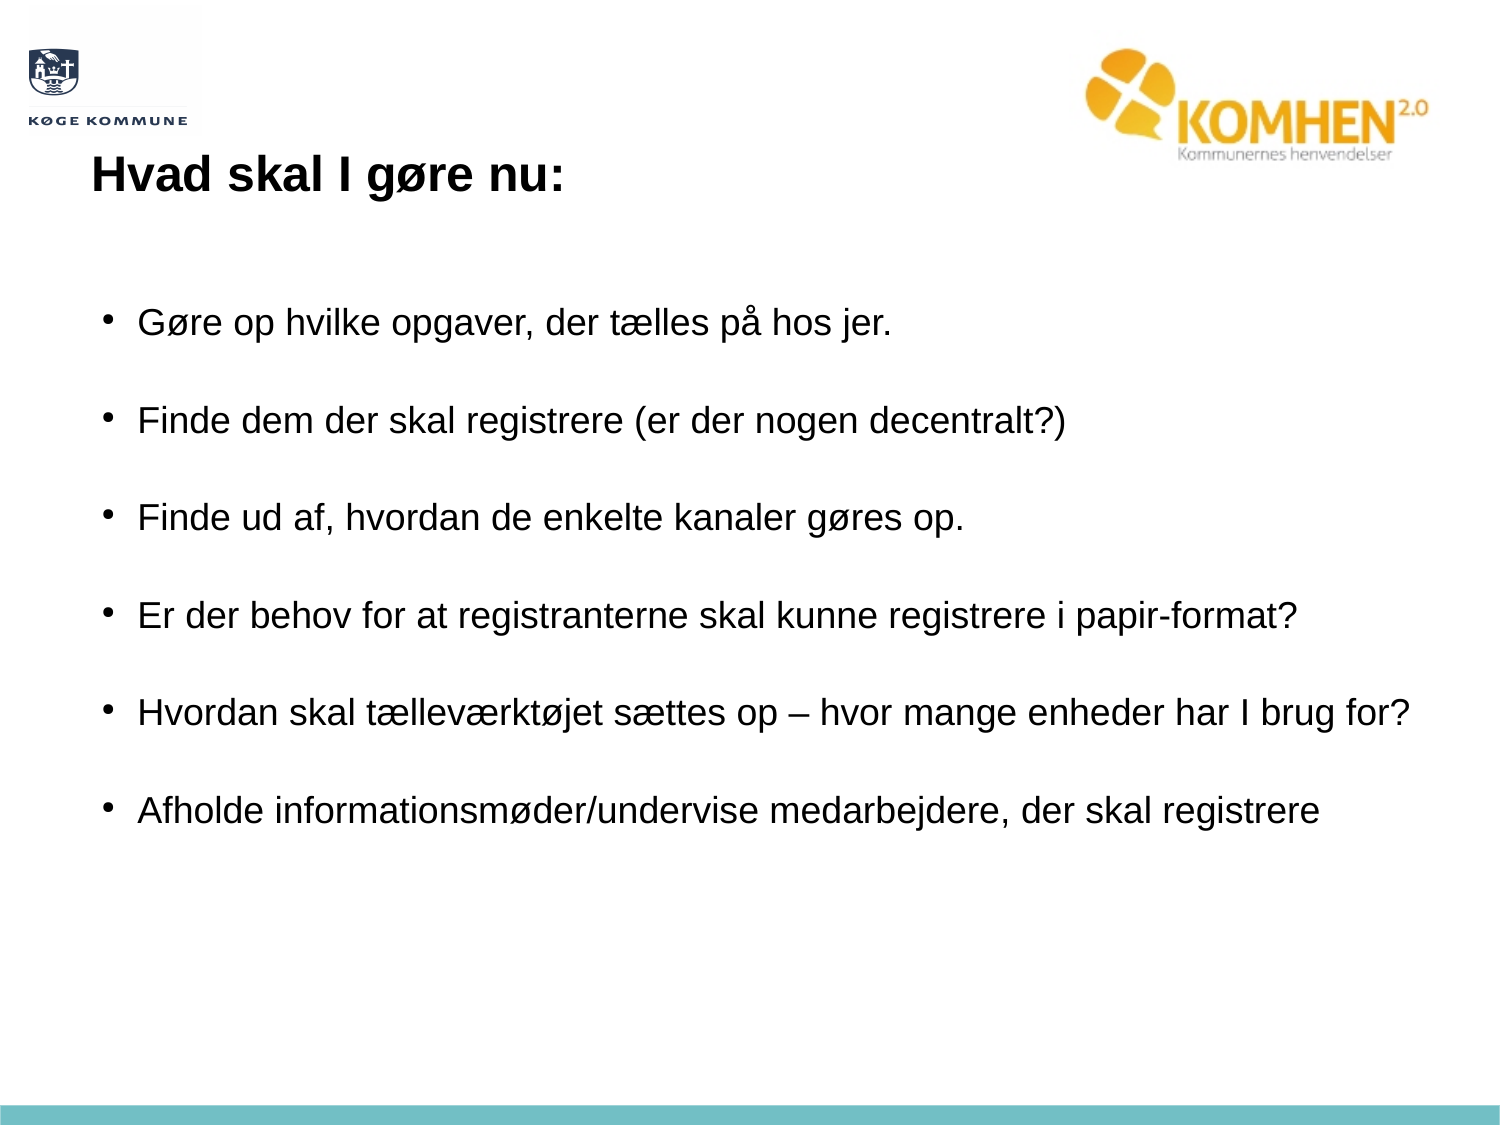

Hvad skal I gøre nu:
Gøre op hvilke opgaver, der tælles på hos jer.
Finde dem der skal registrere (er der nogen decentralt?)
Finde ud af, hvordan de enkelte kanaler gøres op.
Er der behov for at registranterne skal kunne registrere i papir-format?
Hvordan skal tælleværktøjet sættes op – hvor mange enheder har I brug for?
Afholde informationsmøder/undervise medarbejdere, der skal registrere